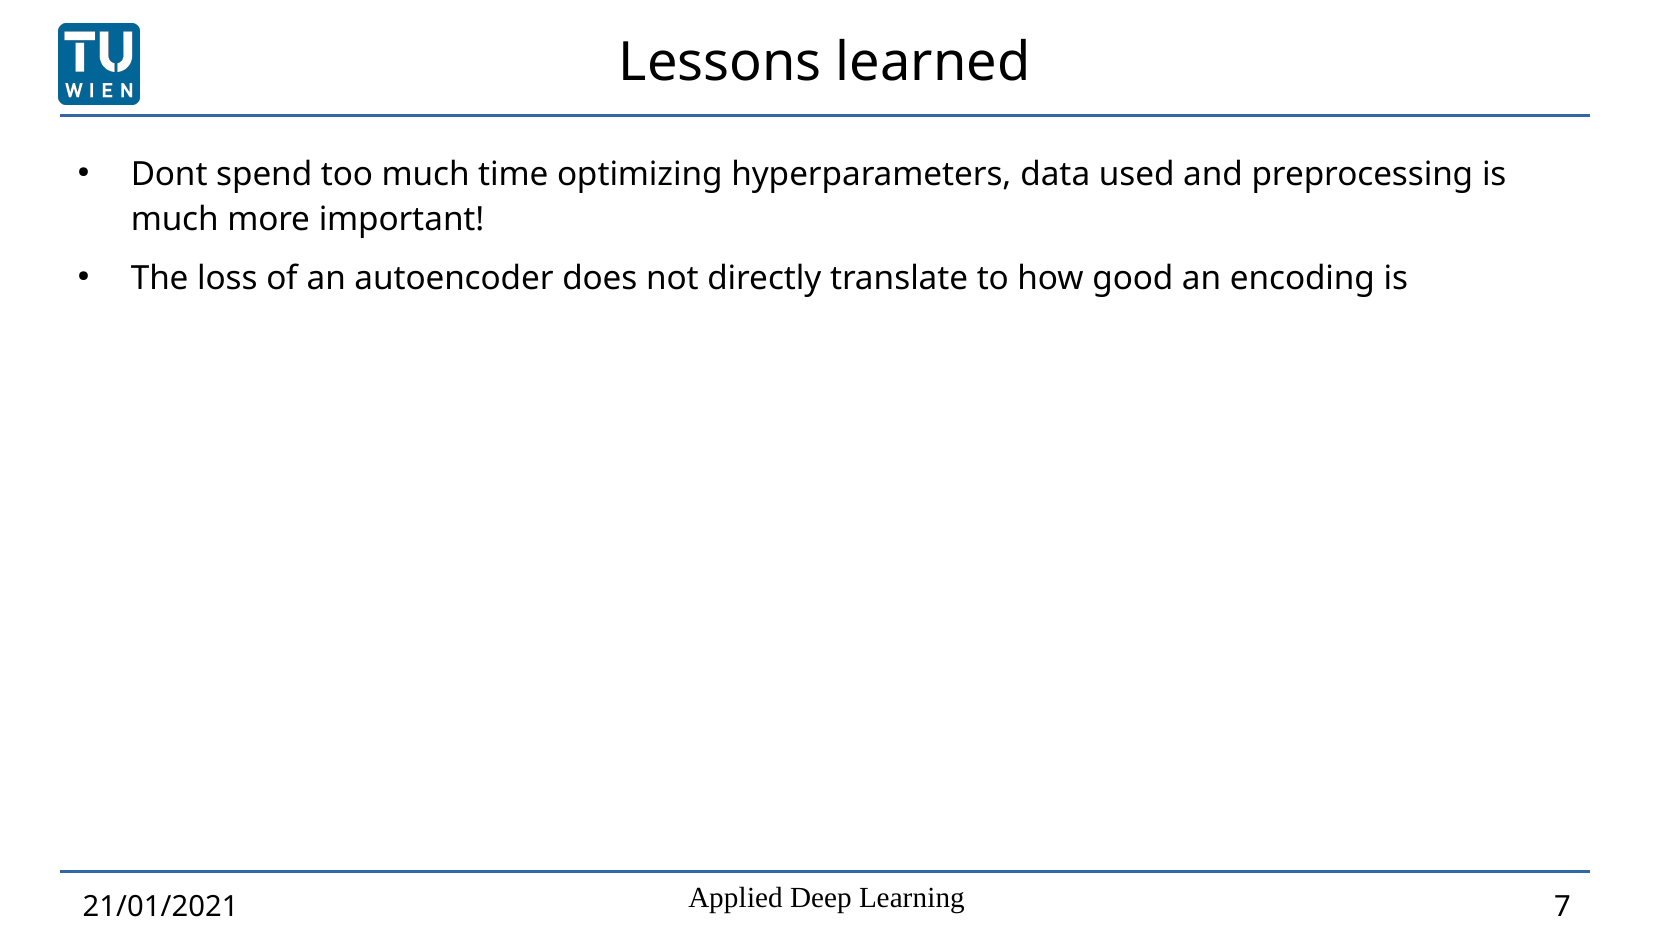

# Lessons learned
Dont spend too much time optimizing hyperparameters, data used and preprocessing is much more important!
The loss of an autoencoder does not directly translate to how good an encoding is
VODCA, EGU 2019
09/04/2019
7